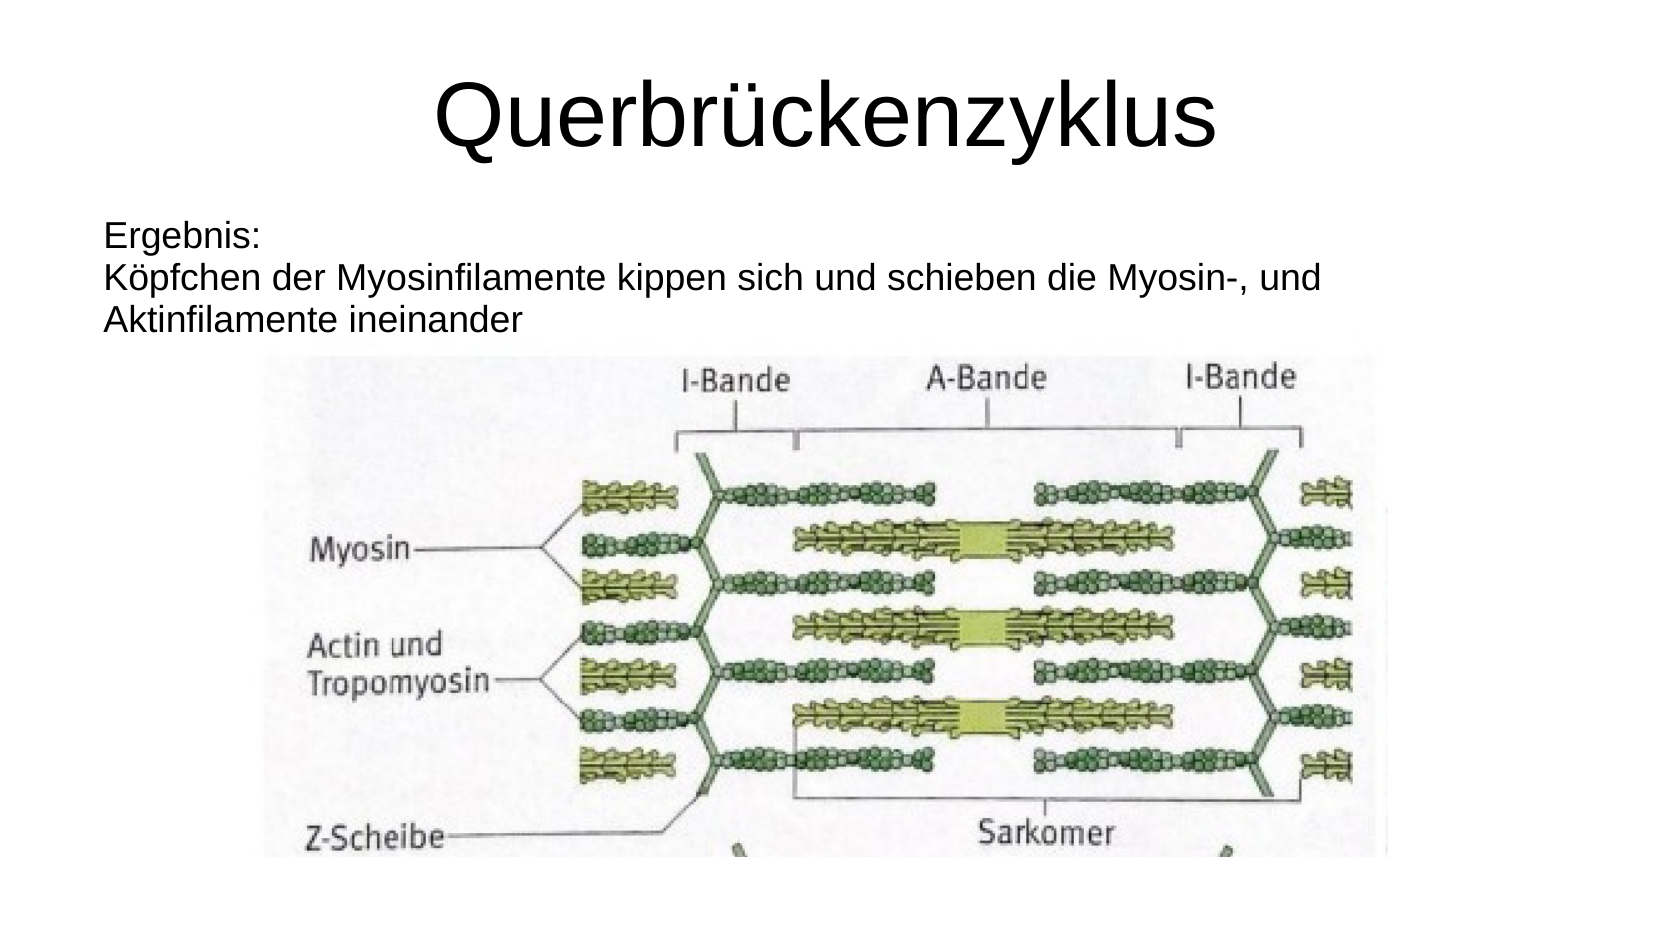

# Querbrückenzyklus
Ergebnis:
Köpfchen der Myosinfilamente kippen sich und schieben die Myosin-, und Aktinfilamente ineinander